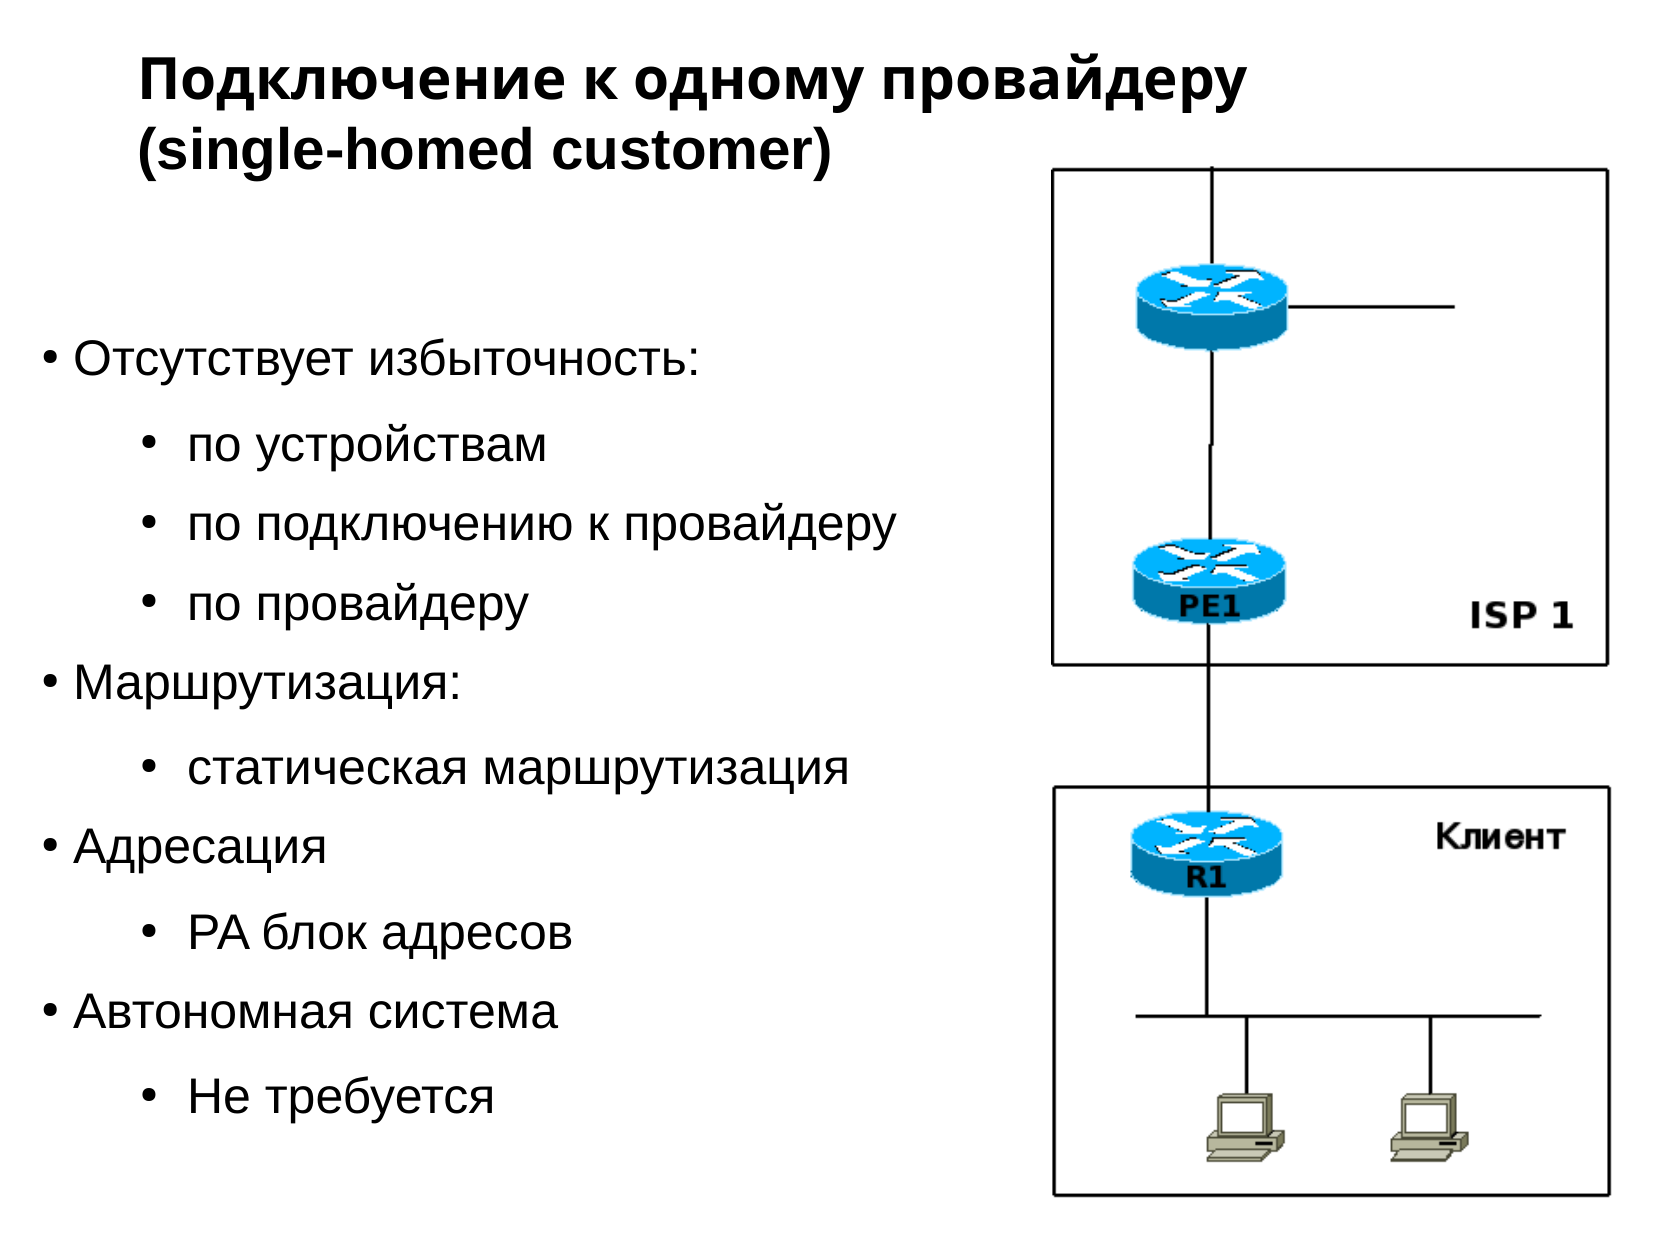

Подключение к одному провайдеру
(single-homed customer)
# Отсутствует избыточность:
по устройствам
по подключению к провайдеру
по провайдеру
 Маршрутизация:
статическая маршрутизация
 Адресация
PA блок адресов
 Автономная система
Не требуется